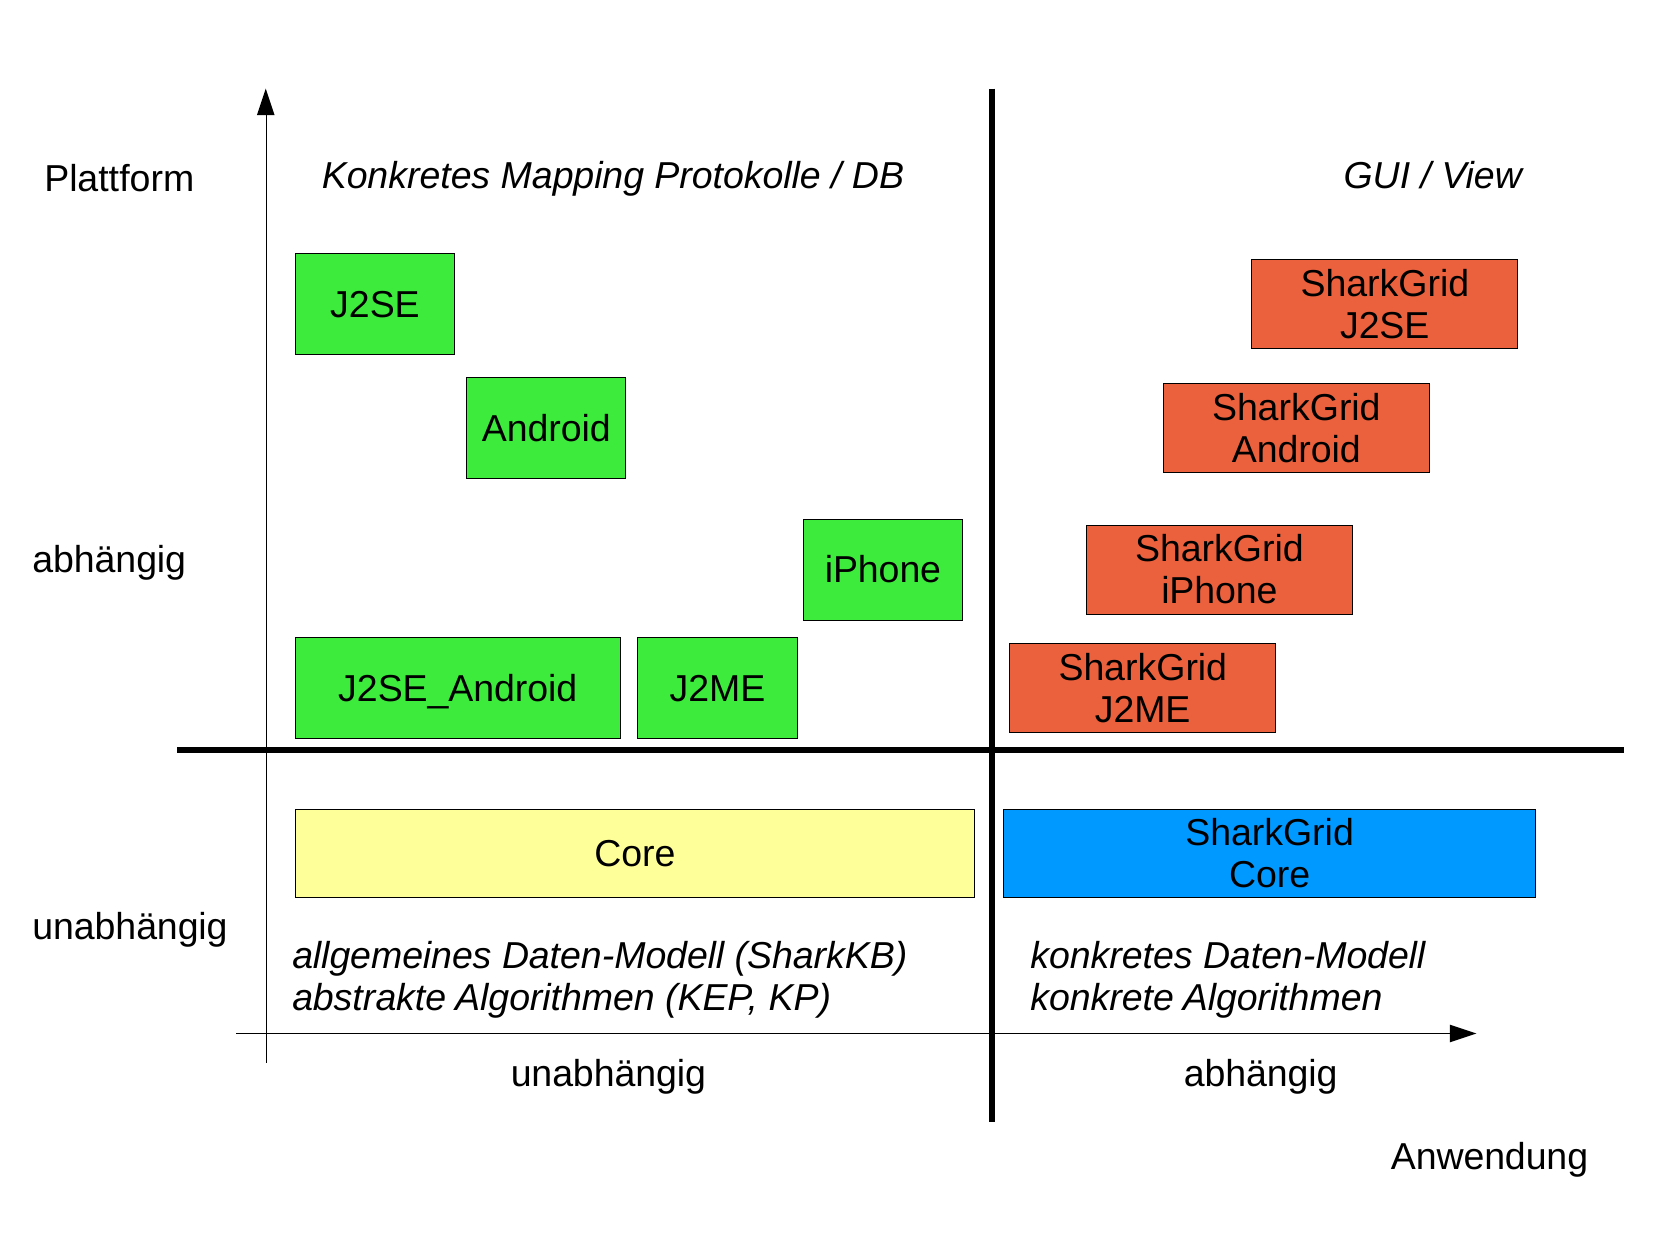

Konkretes Mapping Protokolle / DB
GUI / View
Plattform
J2SE
SharkGrid
J2SE
Android
SharkGrid
Android
iPhone
SharkGrid
iPhone
abhängig
J2SE_Android
J2ME
SharkGrid
J2ME
Core
SharkGrid
Core
unabhängig
allgemeines Daten-Modell (SharkKB)
abstrakte Algorithmen (KEP, KP)
konkretes Daten-Modell
konkrete Algorithmen
unabhängig
abhängig
Anwendung